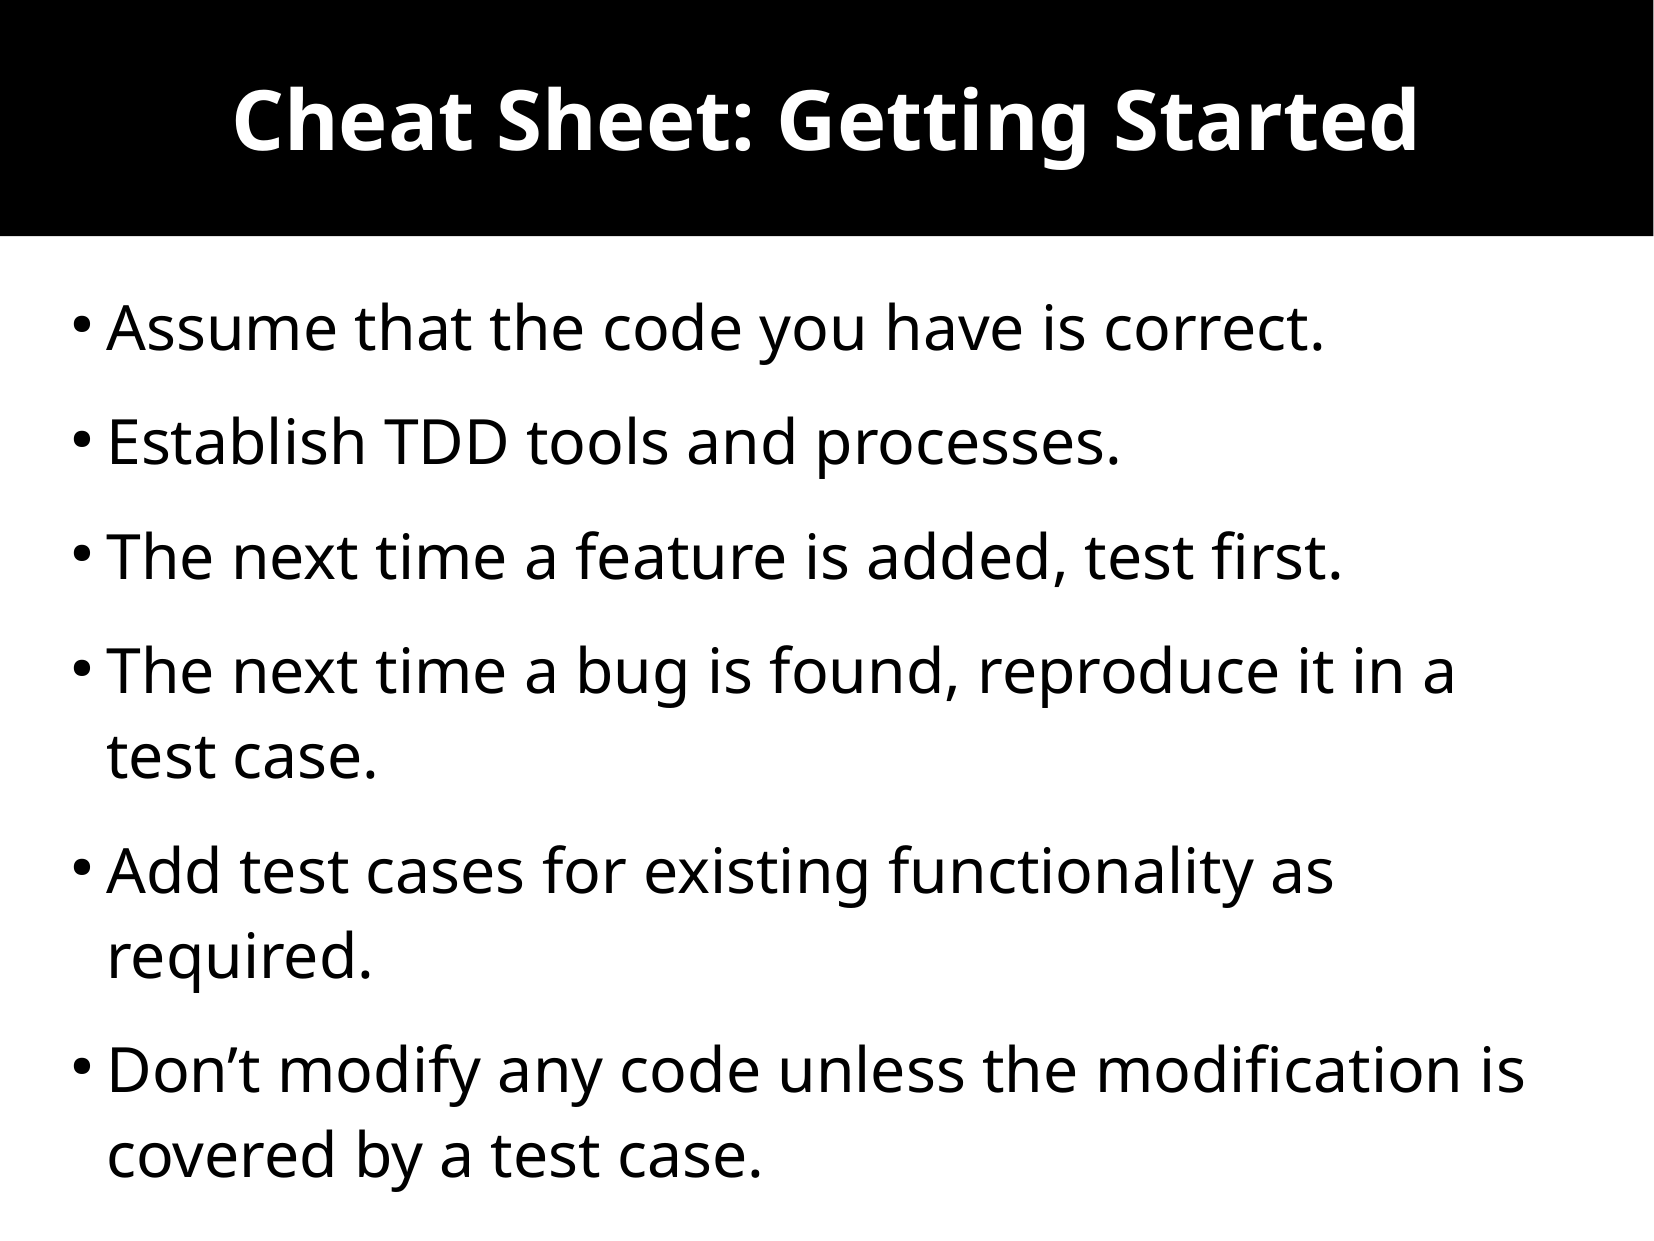

# Cheat Sheet: Getting Started
Assume that the code you have is correct.
Establish TDD tools and processes.
The next time a feature is added, test first.
The next time a bug is found, reproduce it in a test case.
Add test cases for existing functionality as required.
Don’t modify any code unless the modification is covered by a test case.